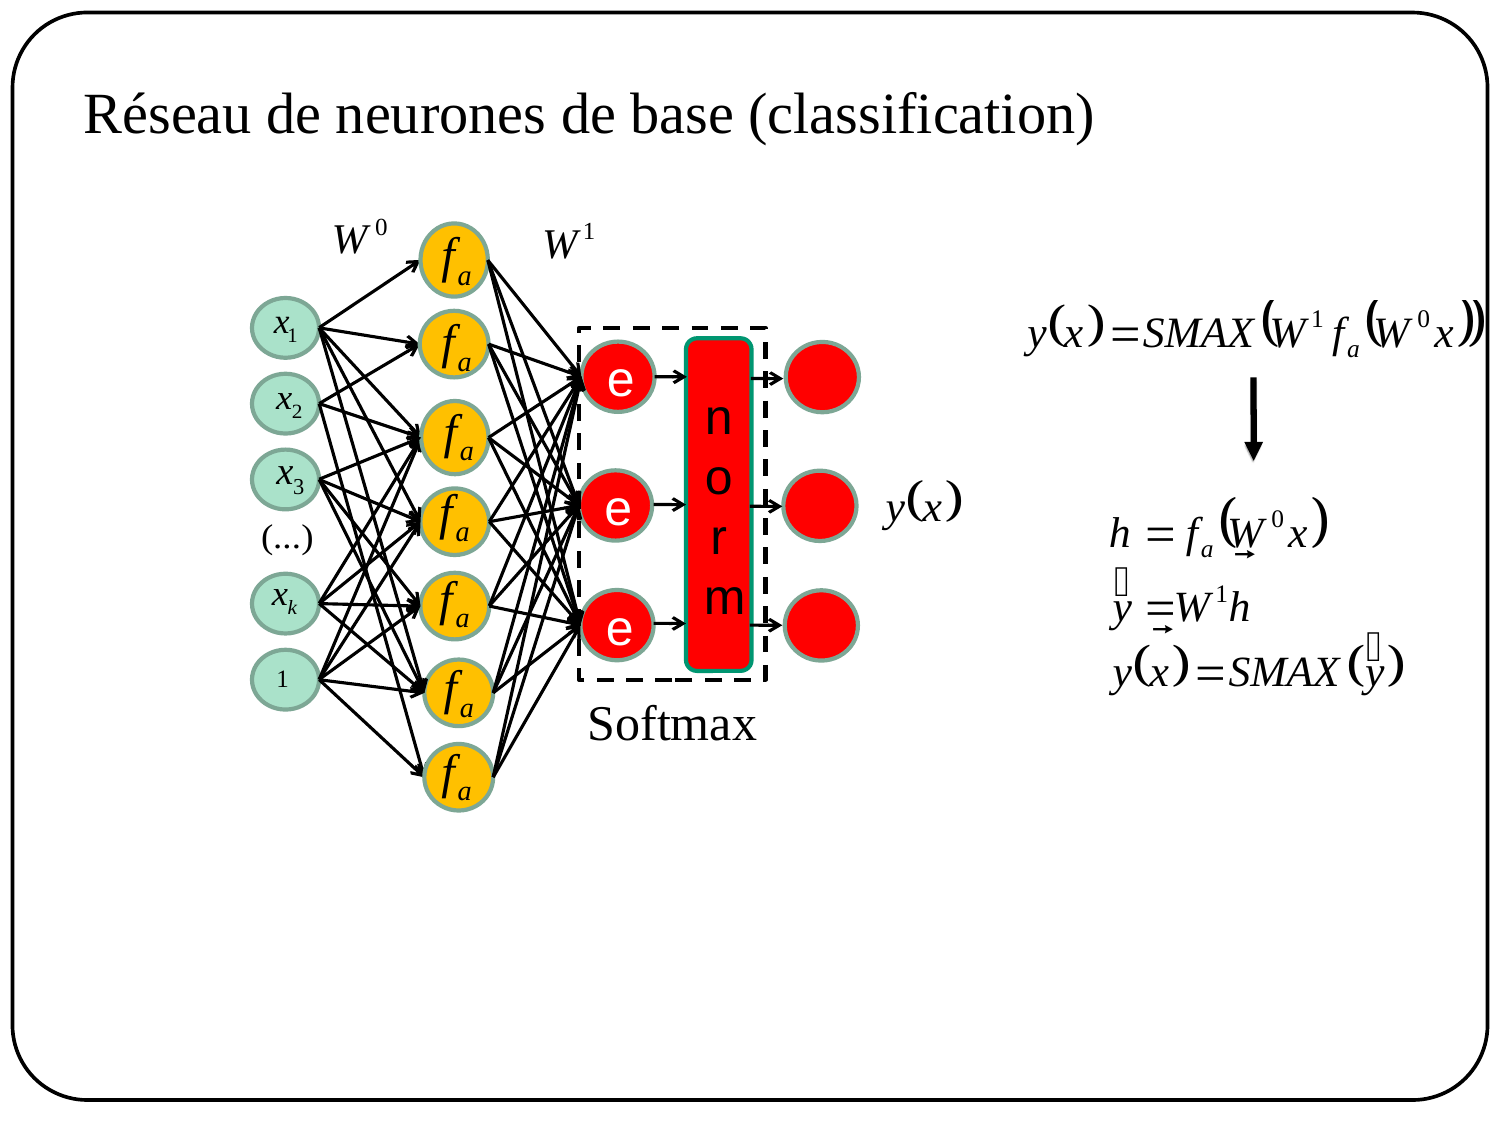

Réseau de neurones de base (classification)
norm
e
e
e
Softmax